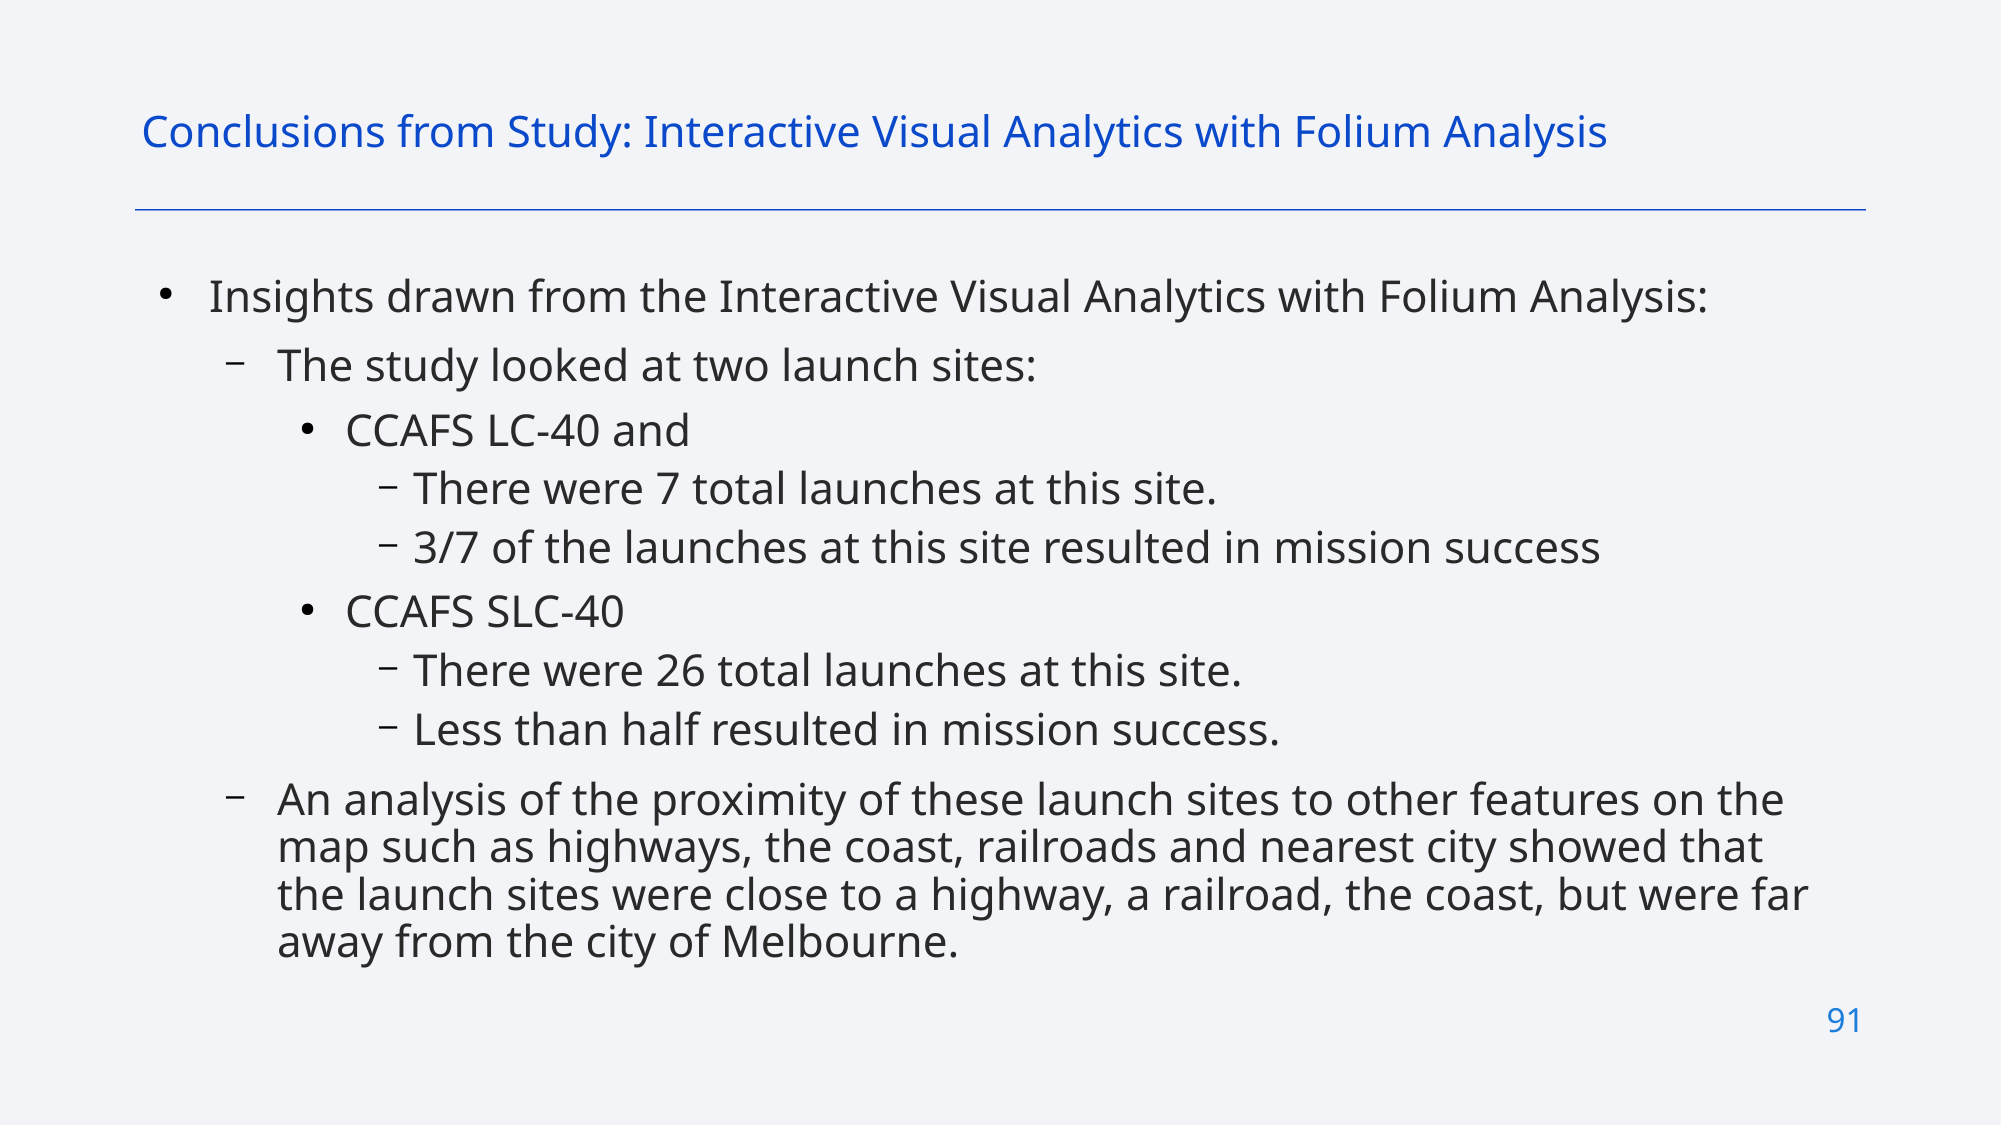

Conclusions from Study: Interactive Visual Analytics with Folium Analysis
# Insights drawn from the Interactive Visual Analytics with Folium Analysis:
The study looked at two launch sites:
CCAFS LC-40 and
There were 7 total launches at this site.
3/7 of the launches at this site resulted in mission success
CCAFS SLC-40
There were 26 total launches at this site.
Less than half resulted in mission success.
An analysis of the proximity of these launch sites to other features on the map such as highways, the coast, railroads and nearest city showed that the launch sites were close to a highway, a railroad, the coast, but were far away from the city of Melbourne.
91